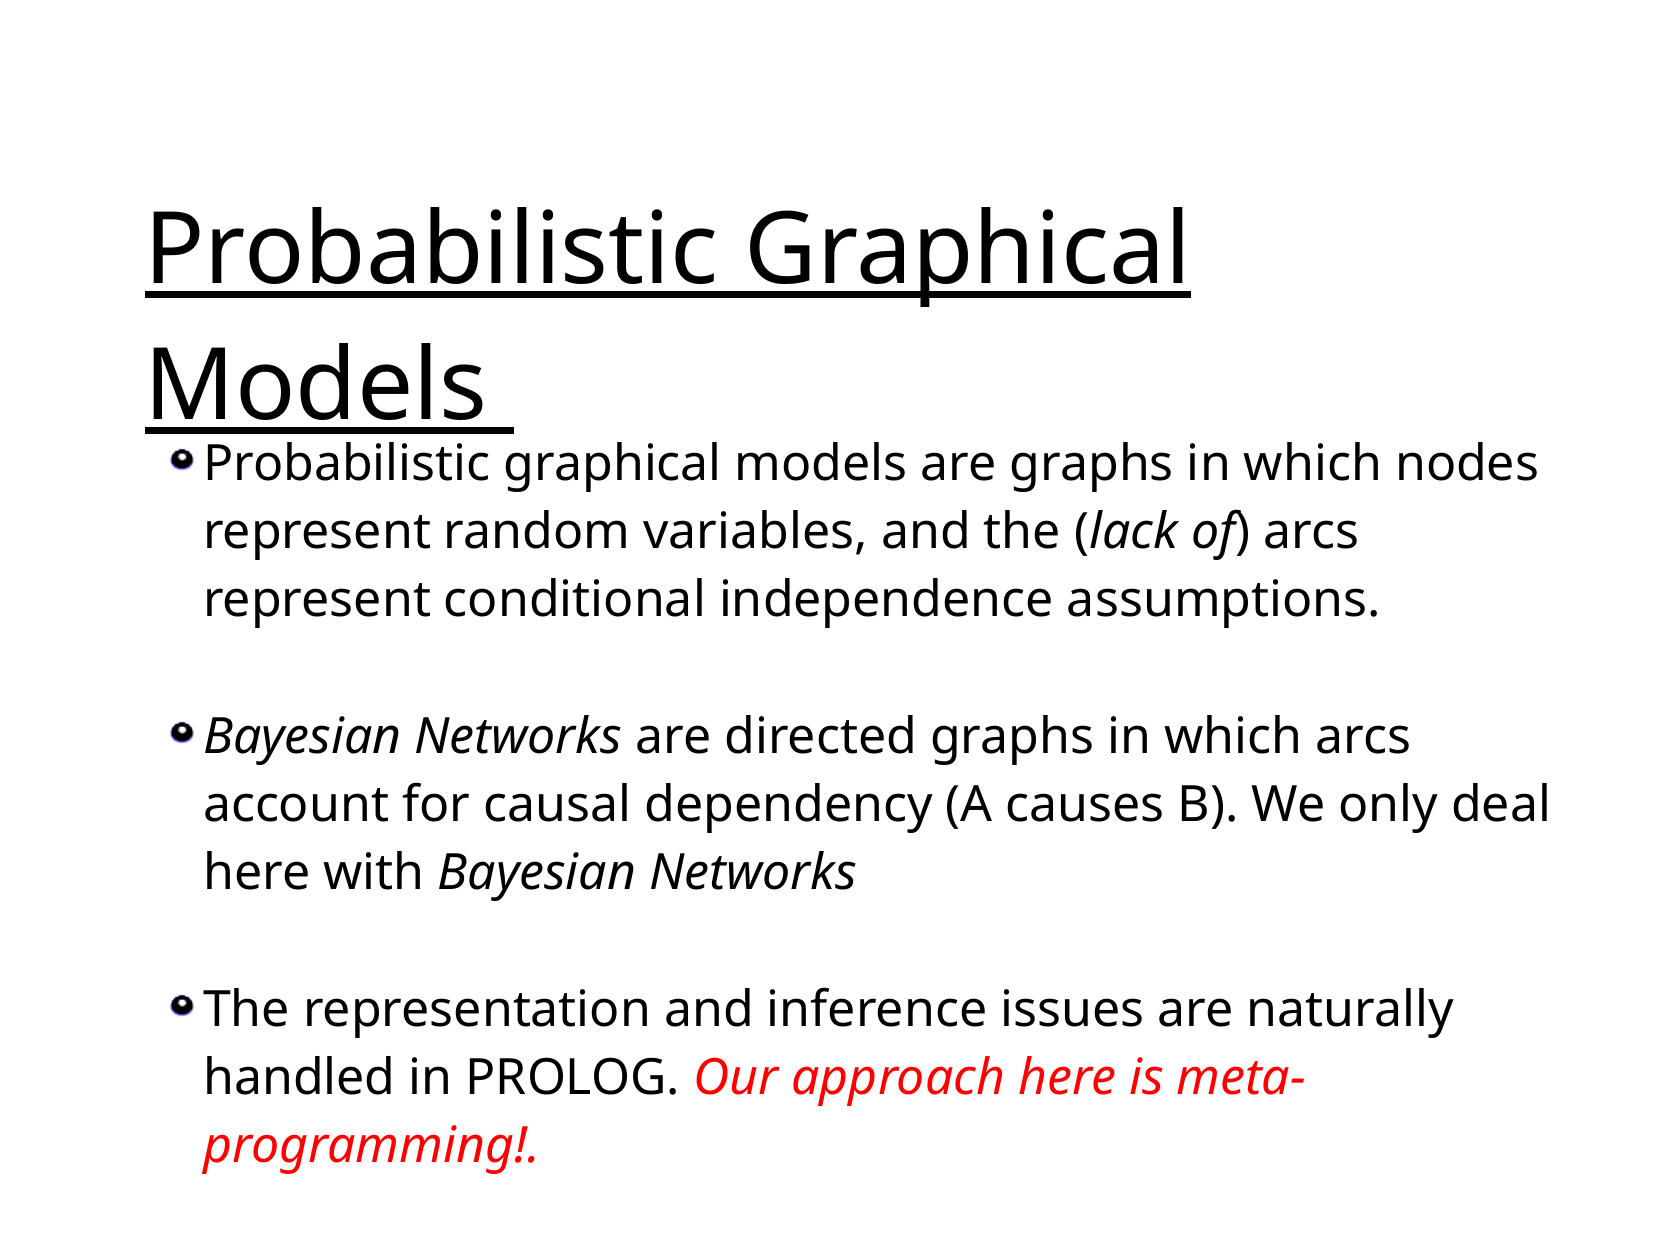

Probabilistic Graphical Models
Probabilistic graphical models are graphs in which nodes represent random variables, and the (lack of) arcs represent conditional independence assumptions.
Bayesian Networks are directed graphs in which arcs account for causal dependency (A causes B). We only deal here with Bayesian Networks
The representation and inference issues are naturally handled in PROLOG. Our approach here is meta-programming!.